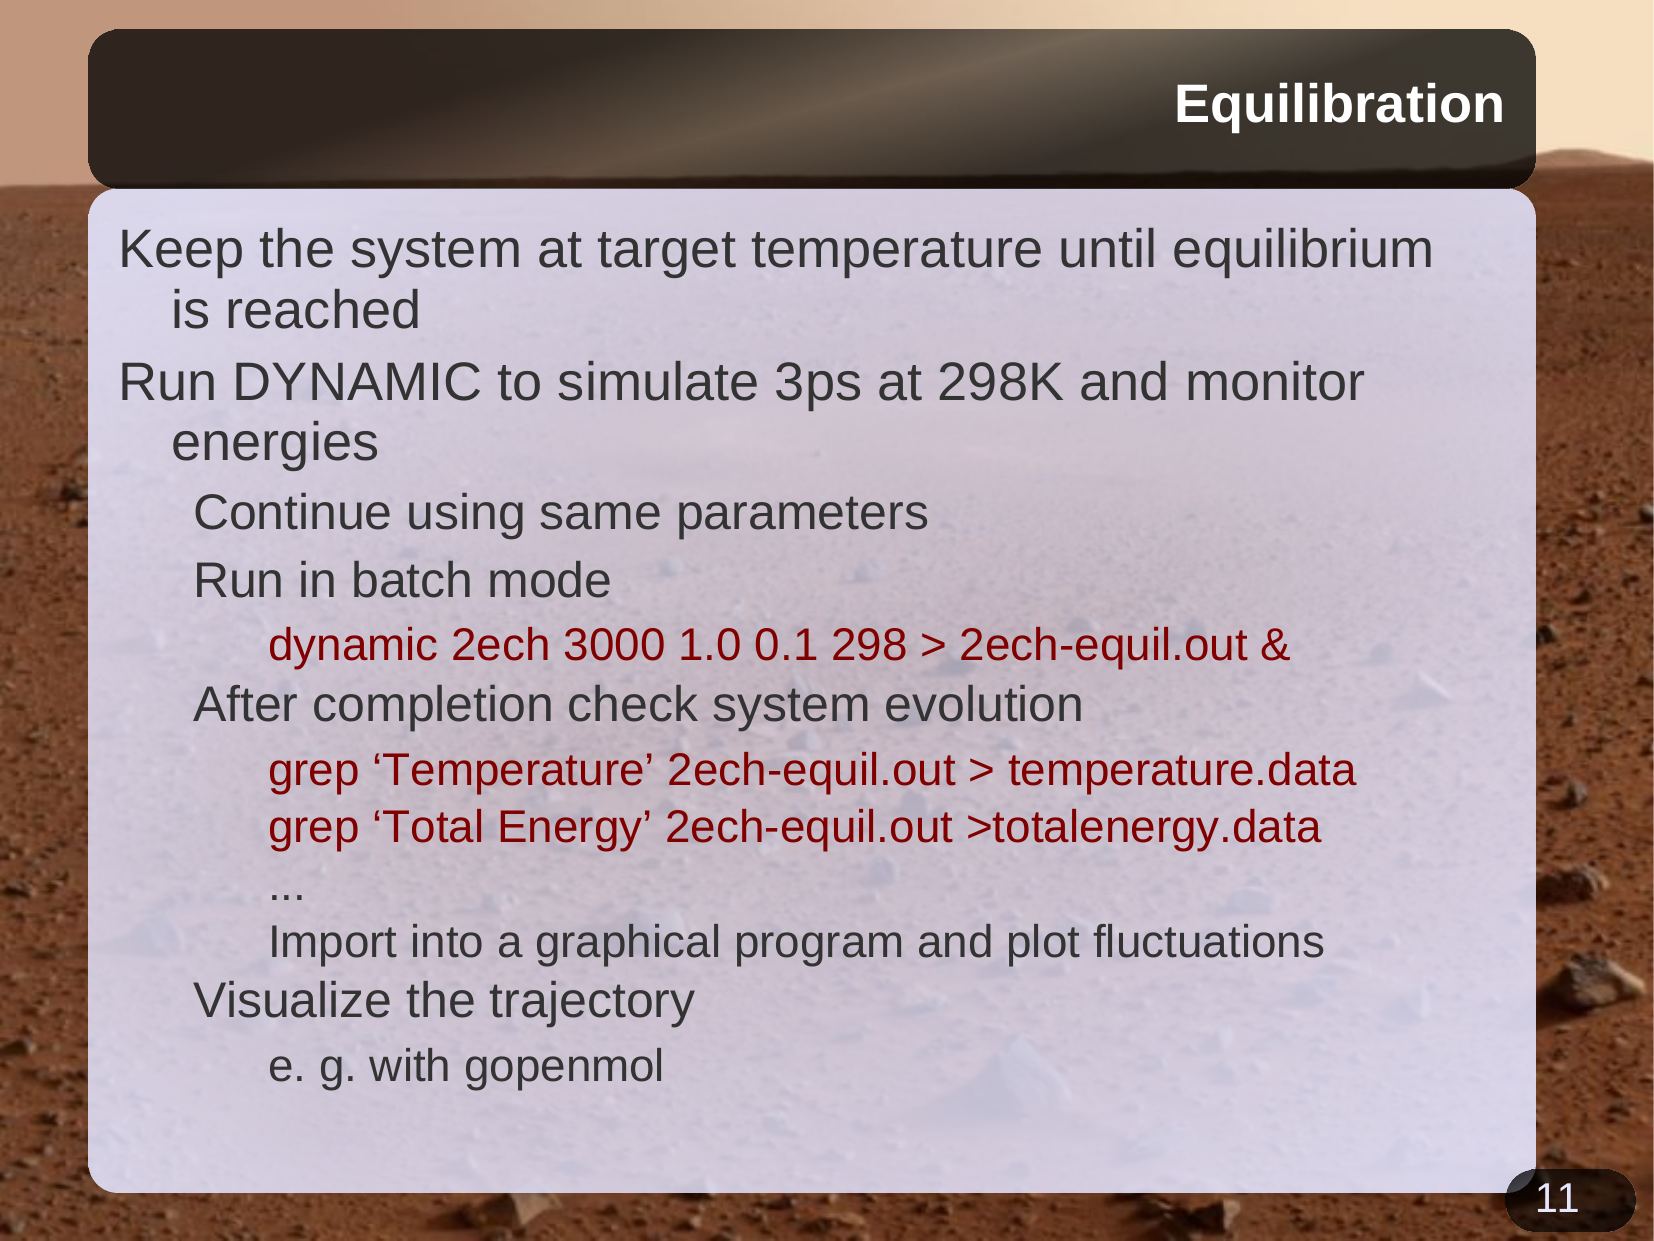

# Equilibration
Keep the system at target temperature until equilibrium is reached
Run DYNAMIC to simulate 3ps at 298K and monitor energies
Continue using same parameters
Run in batch mode
dynamic 2ech 3000 1.0 0.1 298 > 2ech-equil.out &
After completion check system evolution
grep ‘Temperature’ 2ech-equil.out > temperature.data
grep ‘Total Energy’ 2ech-equil.out >totalenergy.data
...
Import into a graphical program and plot fluctuations
Visualize the trajectory
e. g. with gopenmol